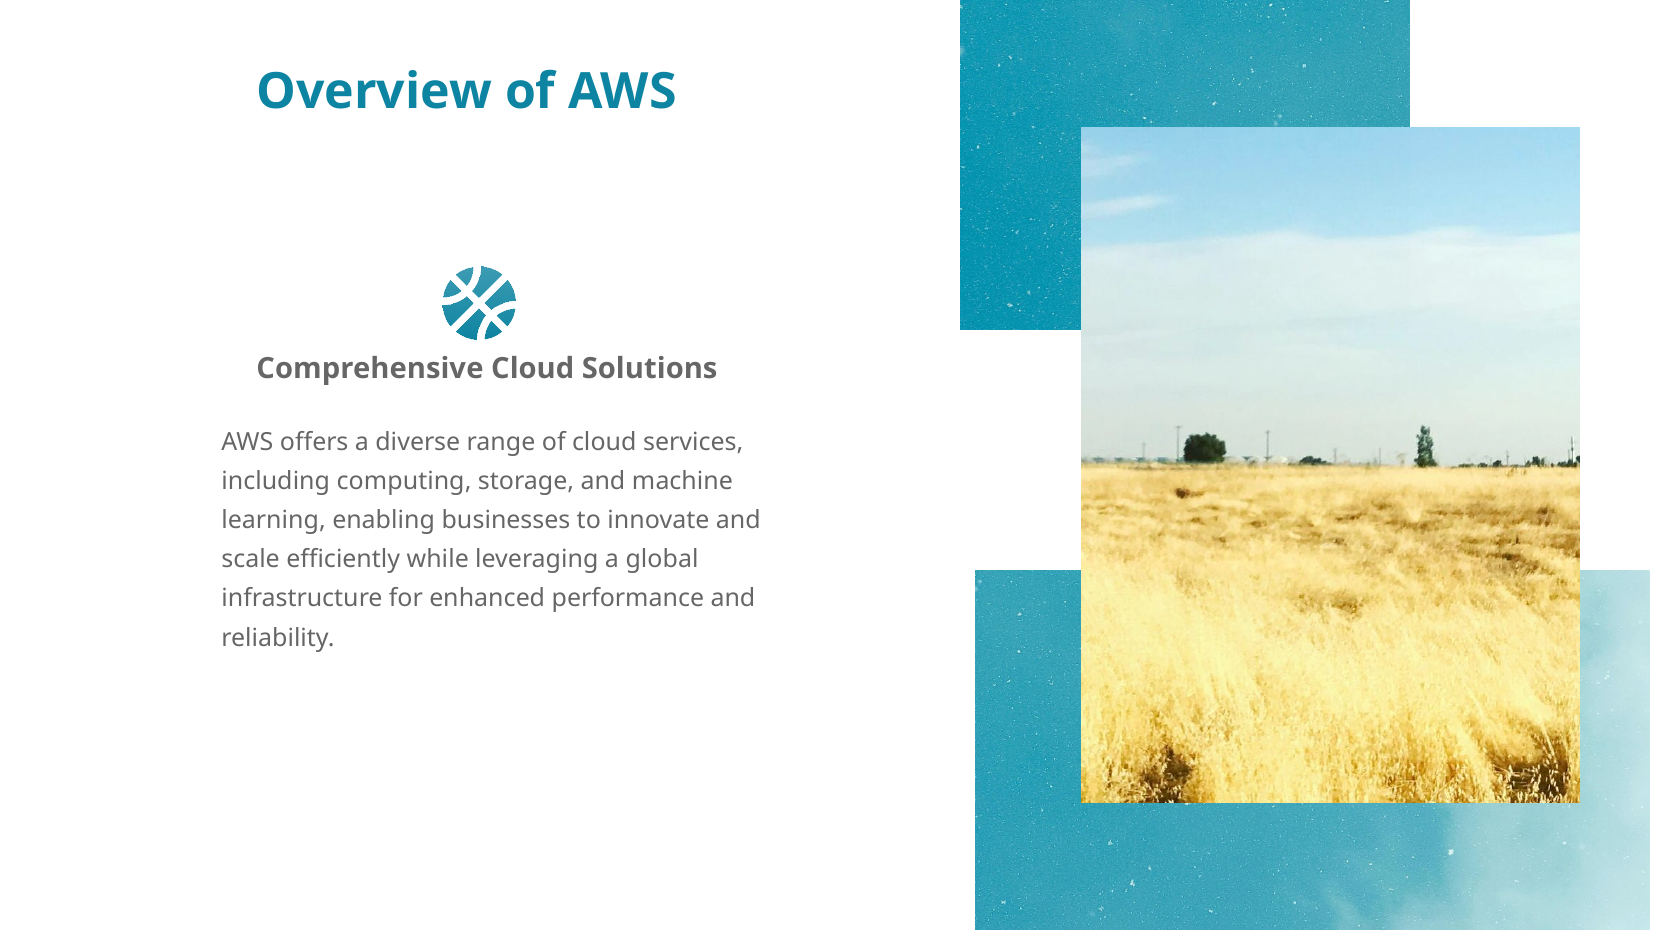

# Overview of AWS
Comprehensive Cloud Solutions
AWS offers a diverse range of cloud services, including computing, storage, and machine learning, enabling businesses to innovate and scale efficiently while leveraging a global infrastructure for enhanced performance and reliability.